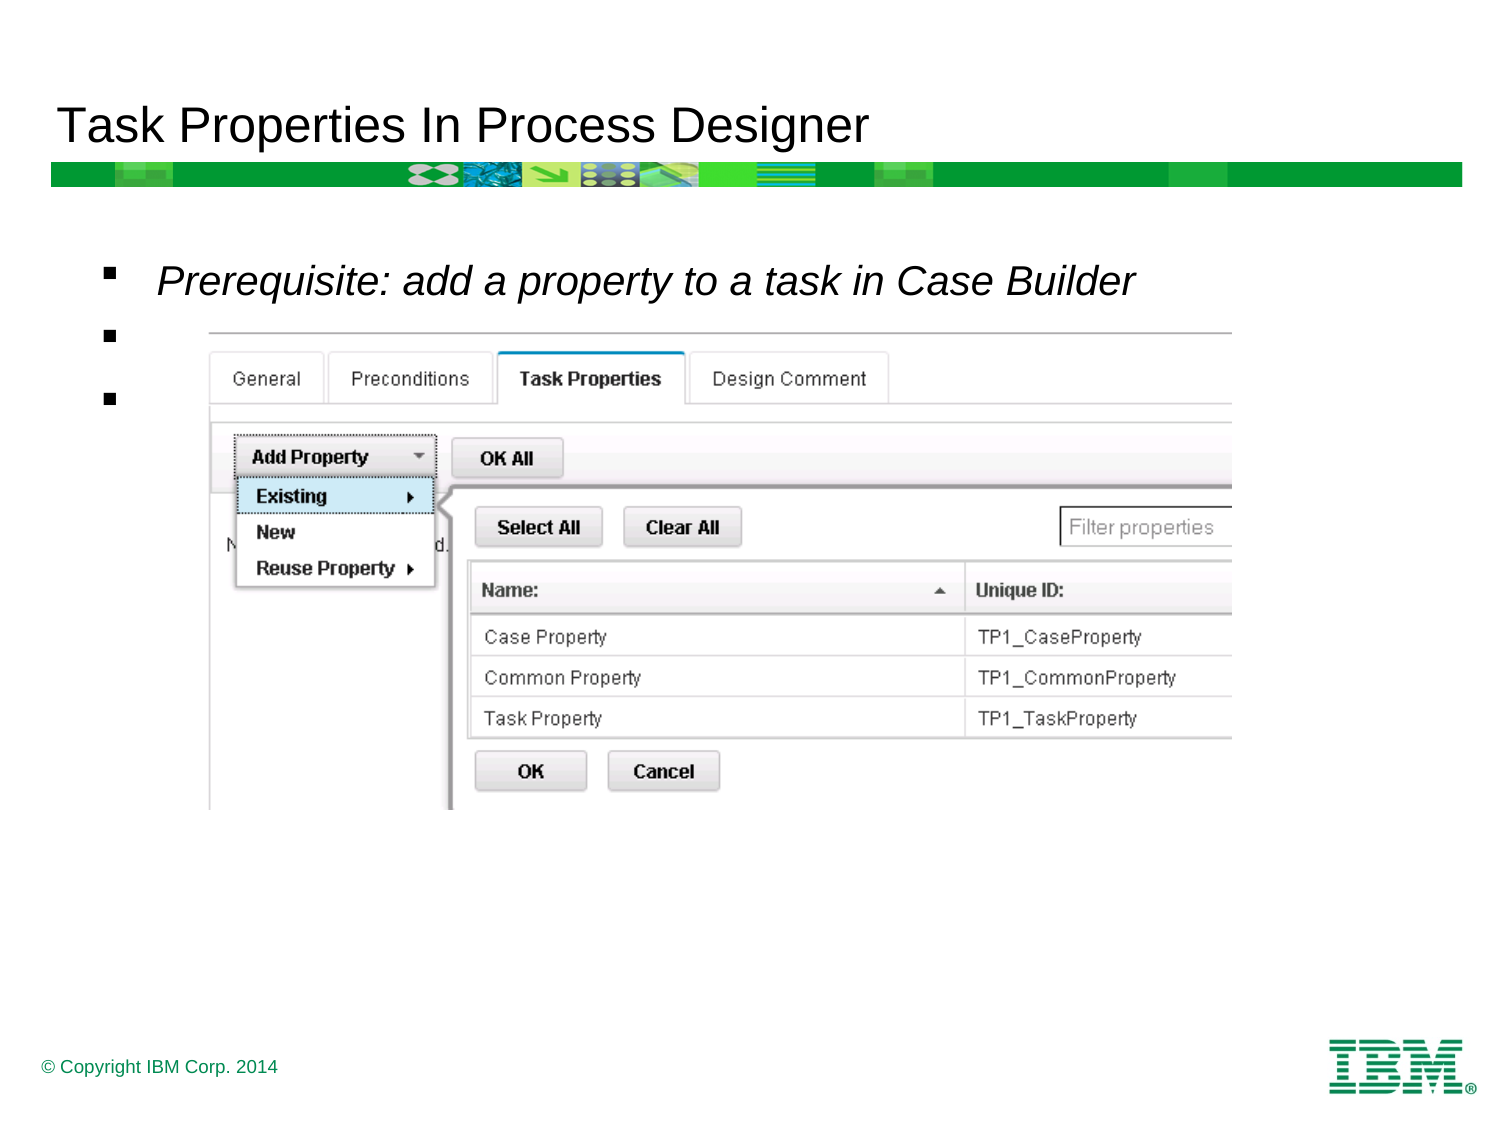

# Task Properties In Process Designer
Prerequisite: add a property to a task in Case Builder